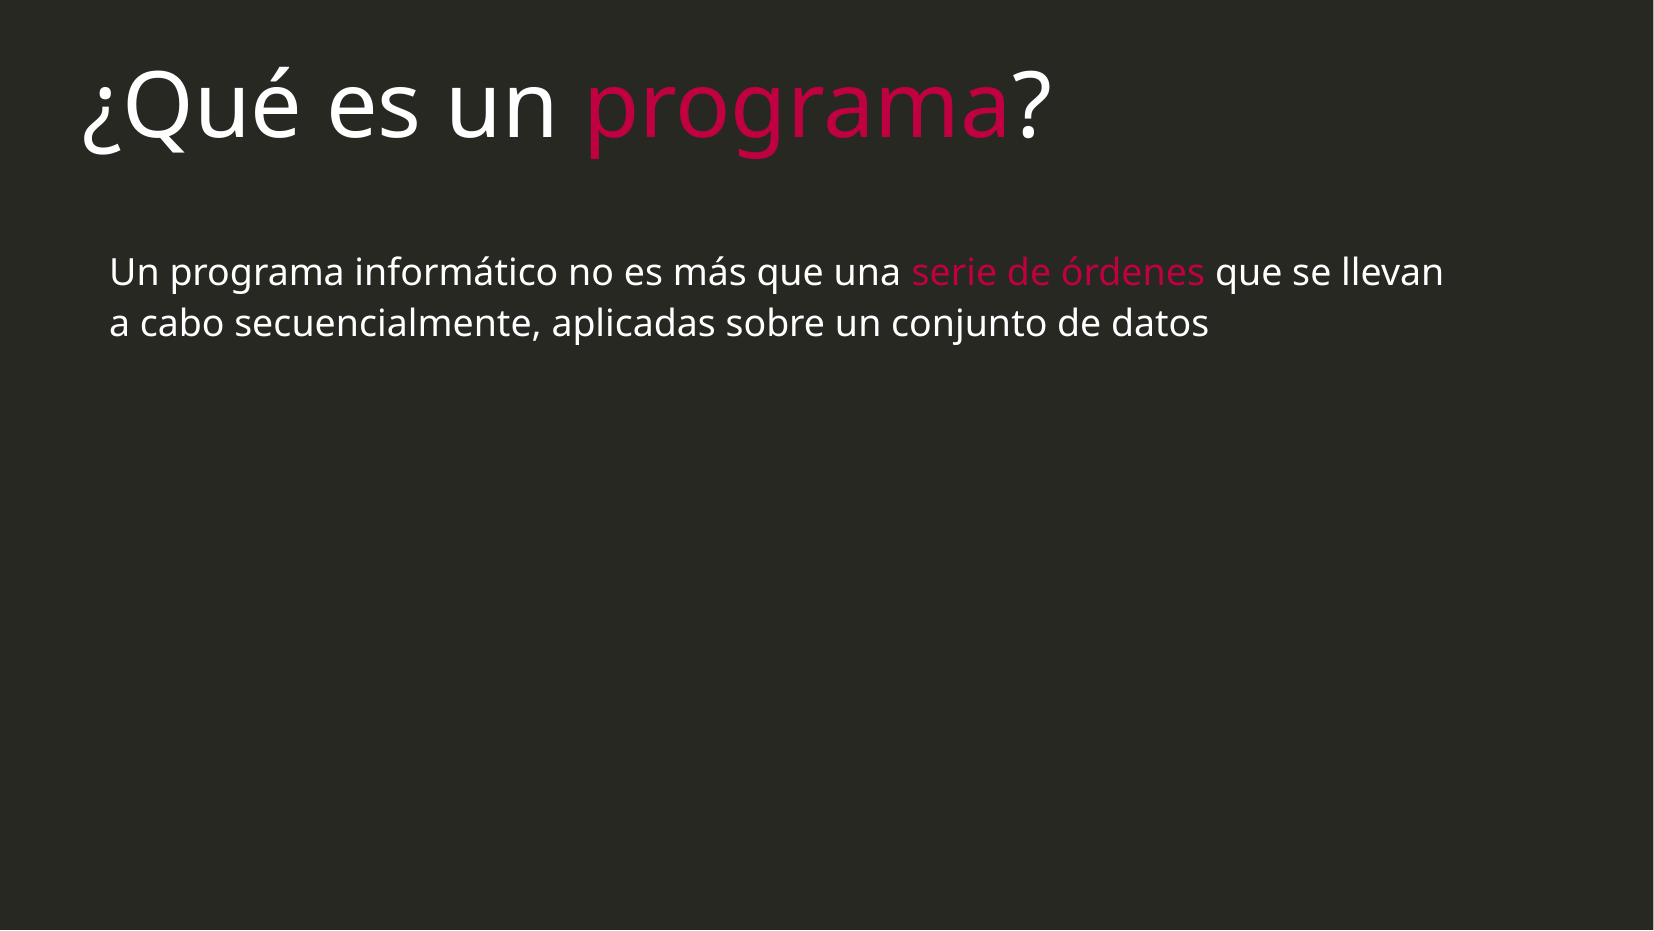

# ¿Qué es un programa?
Un programa informático no es más que una serie de órdenes que se llevan a cabo secuencialmente, aplicadas sobre un conjunto de datos